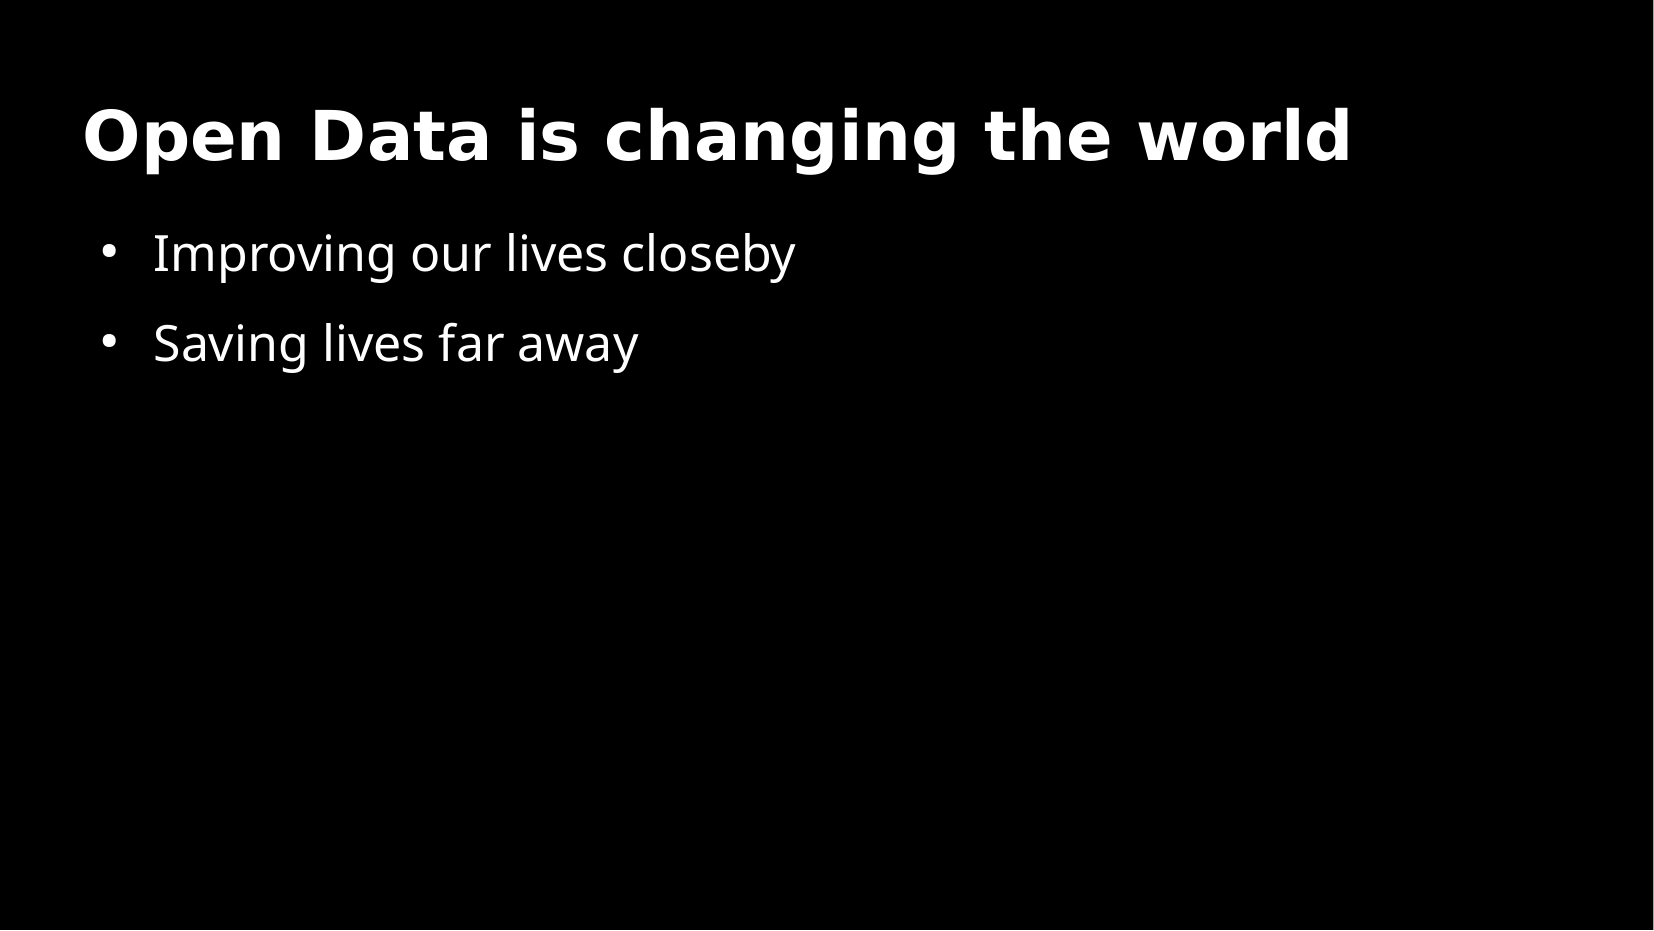

# Open Data is changing the world
Improving our lives closeby
Saving lives far away